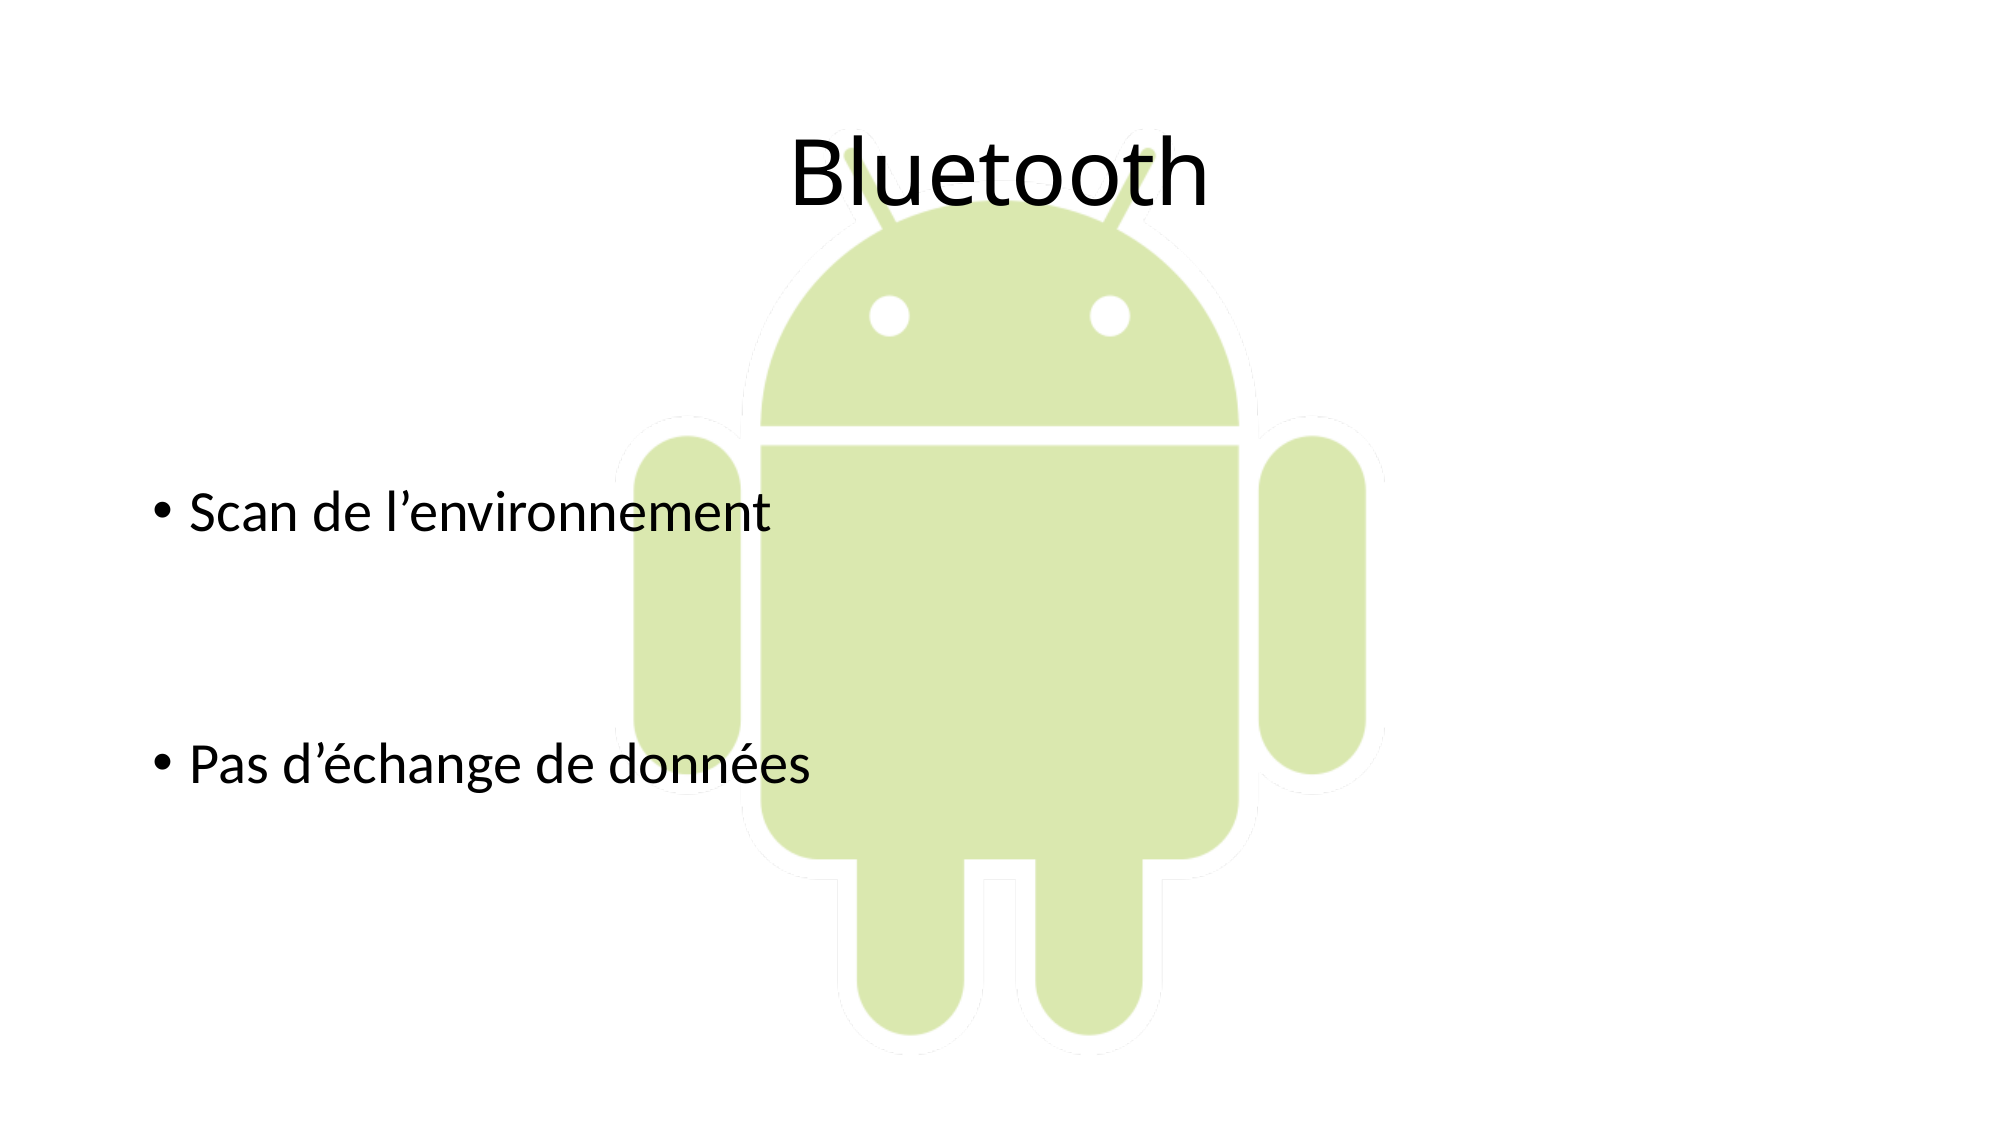

# Bluetooth
Scan de l’environnement
Pas d’échange de données